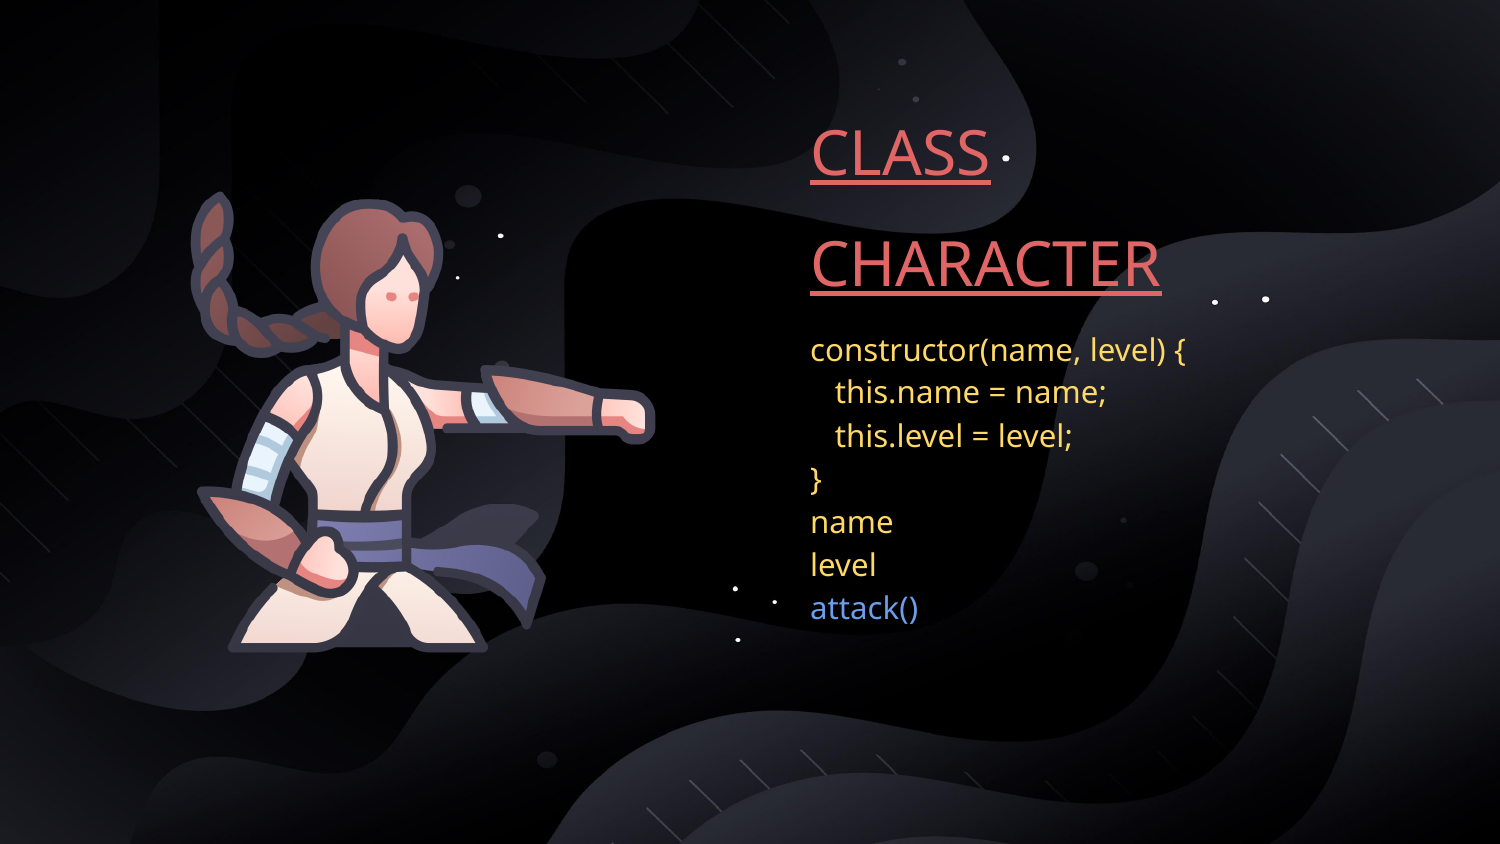

CLASS
CHARACTER
constructor(name, level) {
 this.name = name;
 this.level = level;
}
name
level
attack()